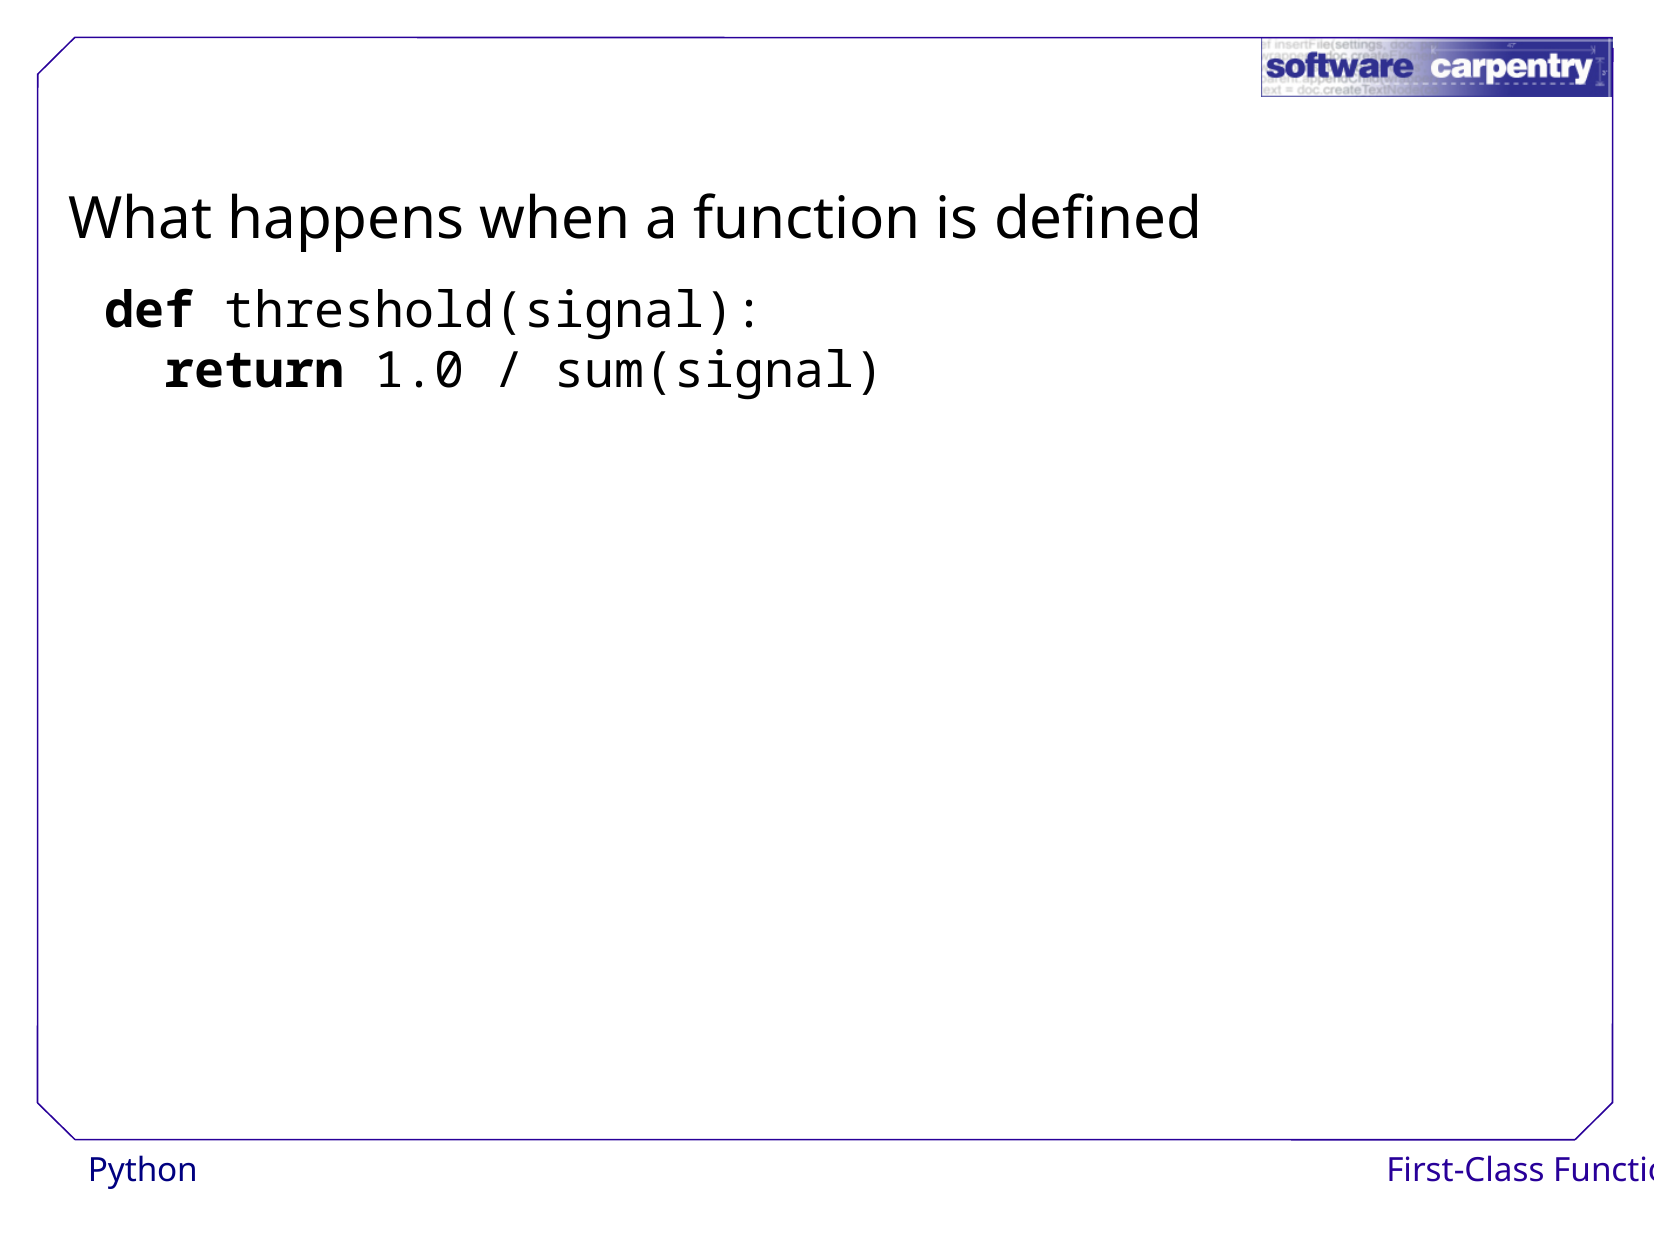

What happens when a function is defined
def threshold(signal):
 return 1.0 / sum(signal)